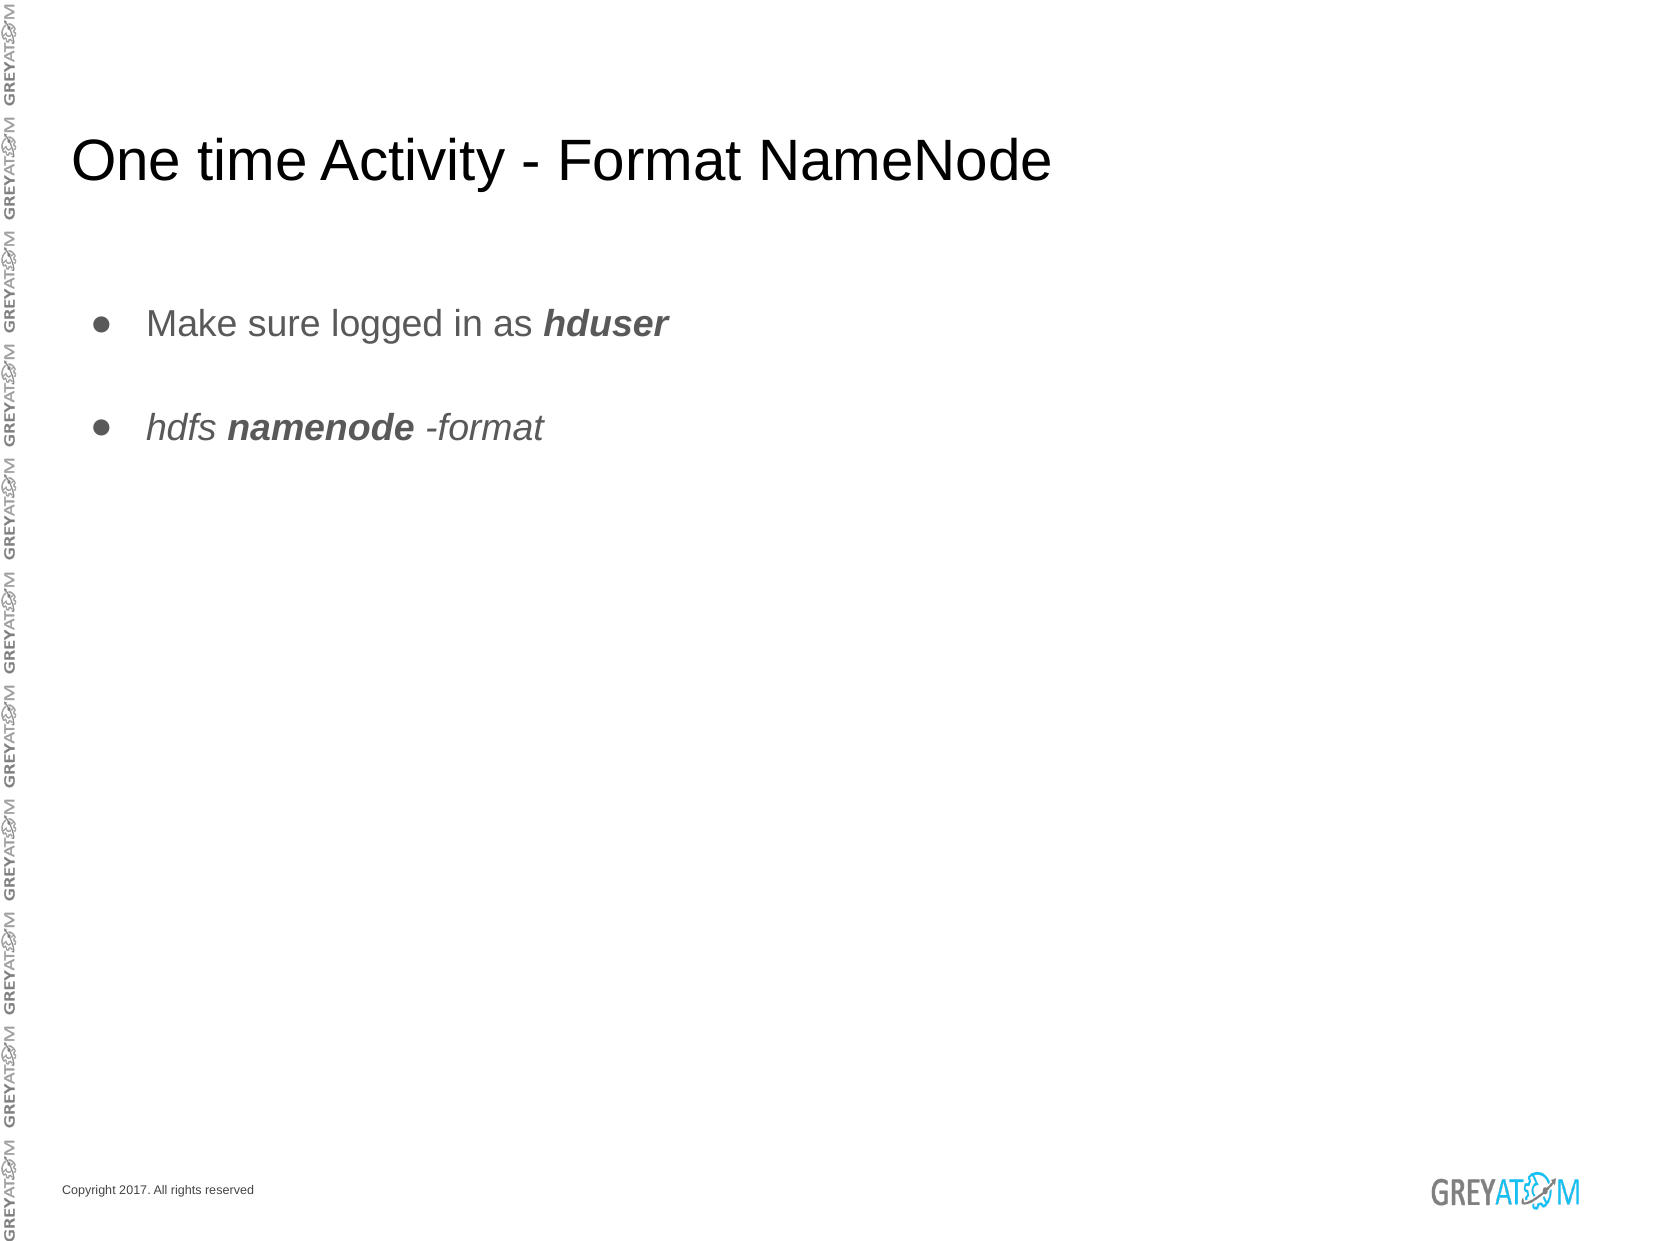

One time Activity - Format NameNode
Make sure logged in as hduser
hdfs namenode -format